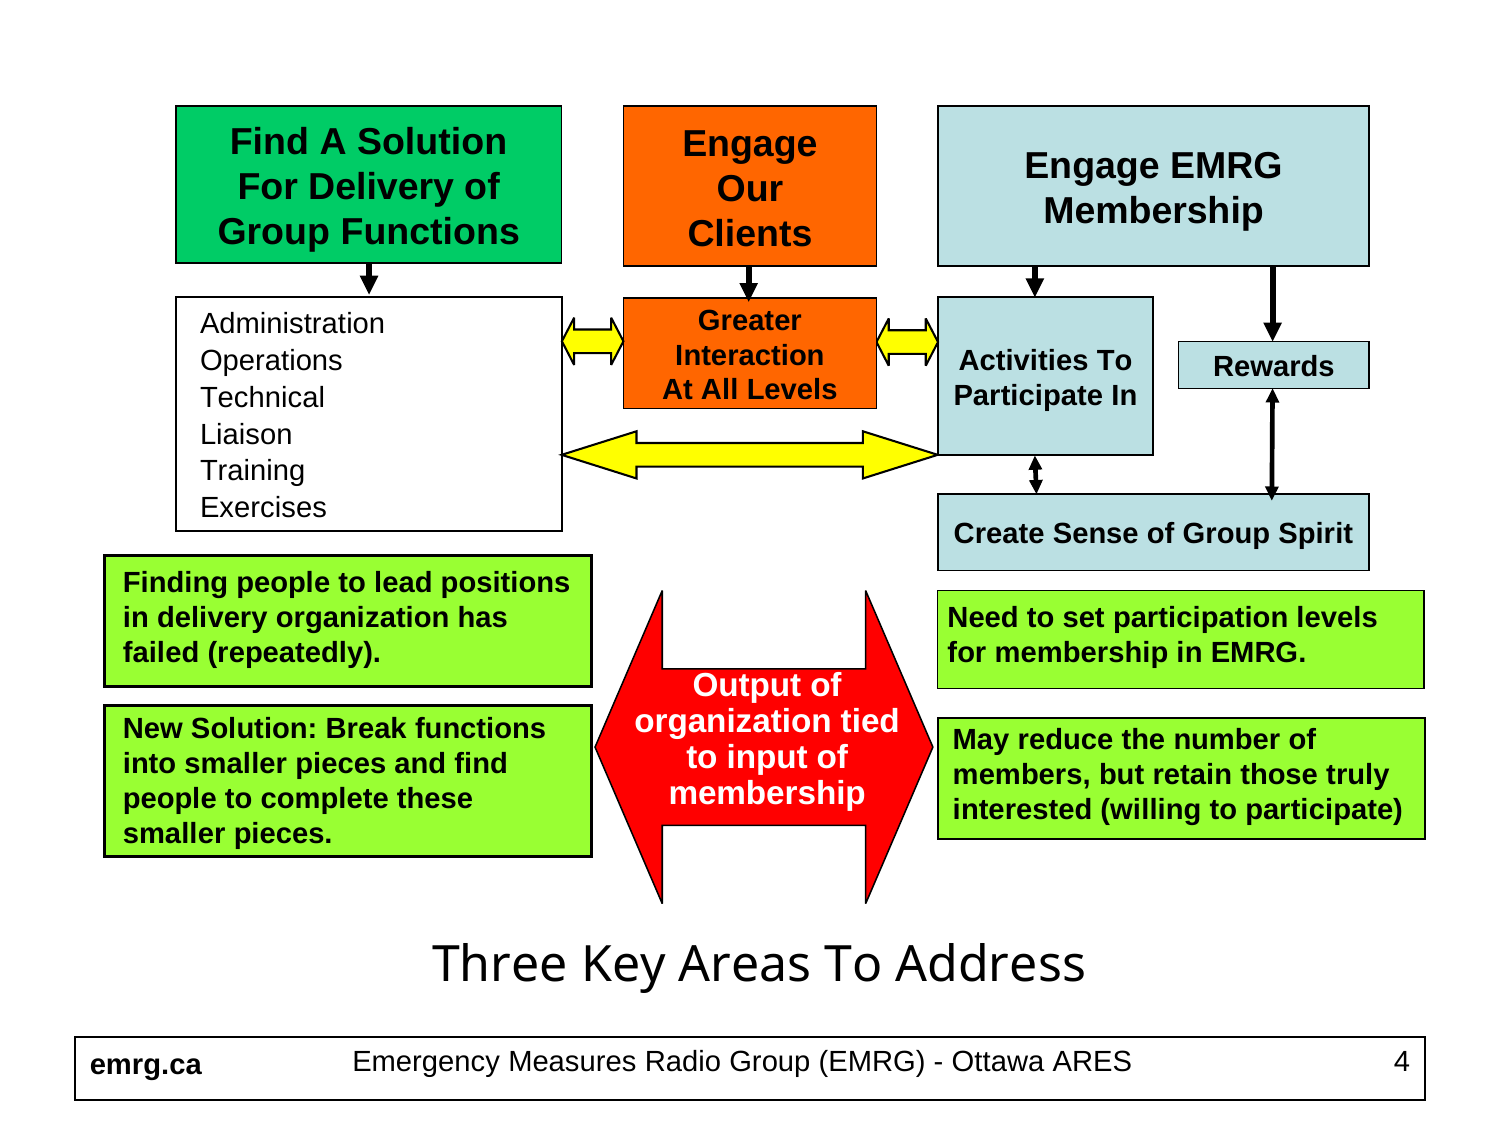

Find A Solution
For Delivery of
Group Functions
Engage
Our
Clients
Engage EMRG
Membership
Administration
Operations
Technical
Liaison
Training
Exercises
Activities To
Participate In
Greater
Interaction
At All Levels
Rewards
Create Sense of Group Spirit
Finding people to lead positions in delivery organization has failed (repeatedly).
Need to set participation levels for membership in EMRG.
Output of organization tied to input of membership
New Solution: Break functions into smaller pieces and find people to complete these smaller pieces.
May reduce the number of members, but retain those truly interested (willing to participate)
Three Key Areas To Address
Emergency Measures Radio Group (EMRG) - Ottawa ARES
4